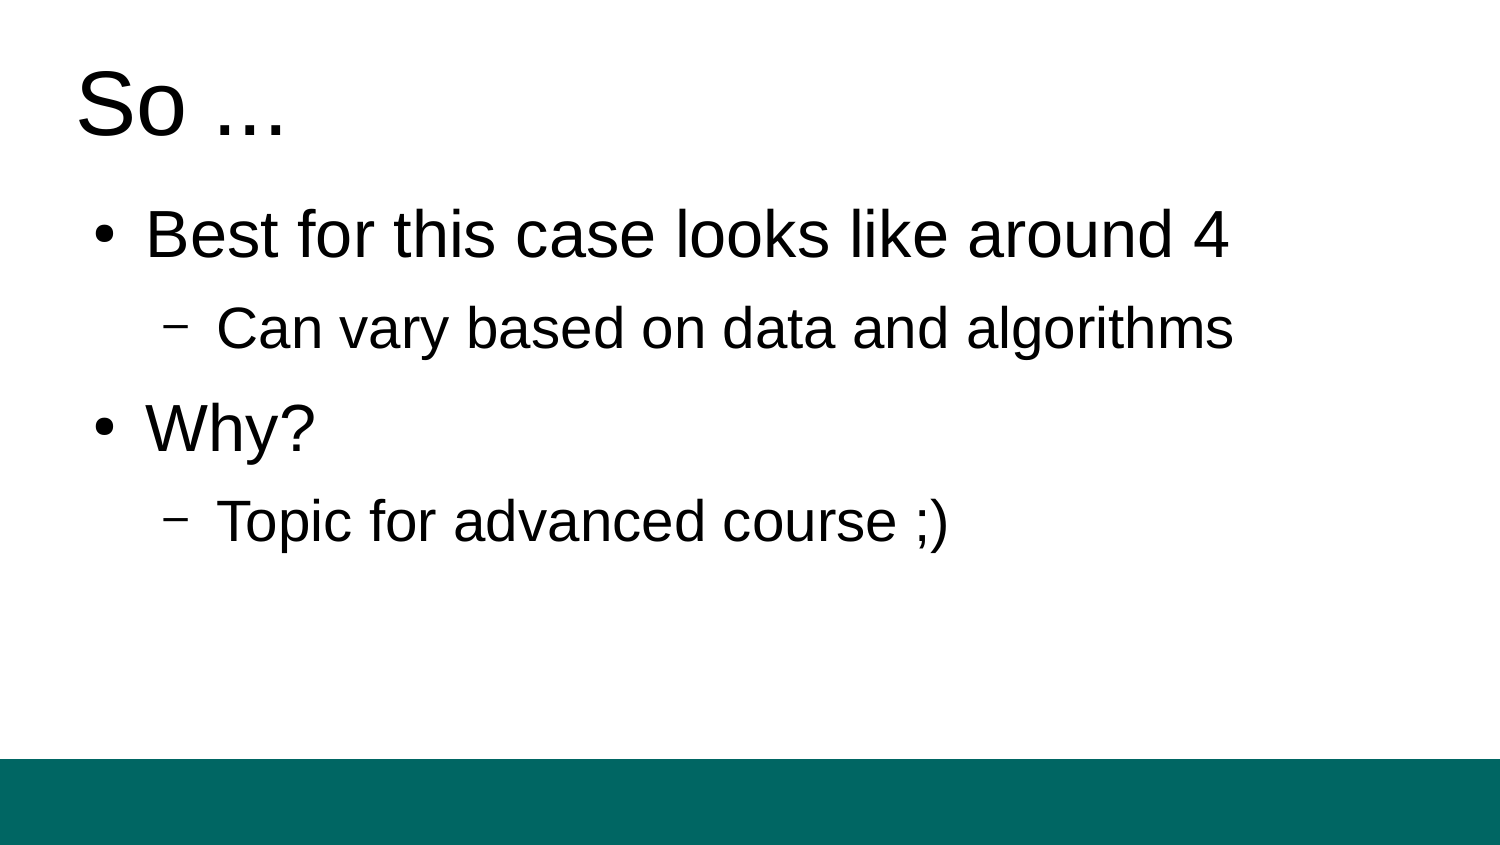

# So ...
Best for this case looks like around 4
Can vary based on data and algorithms
Why?
Topic for advanced course ;)